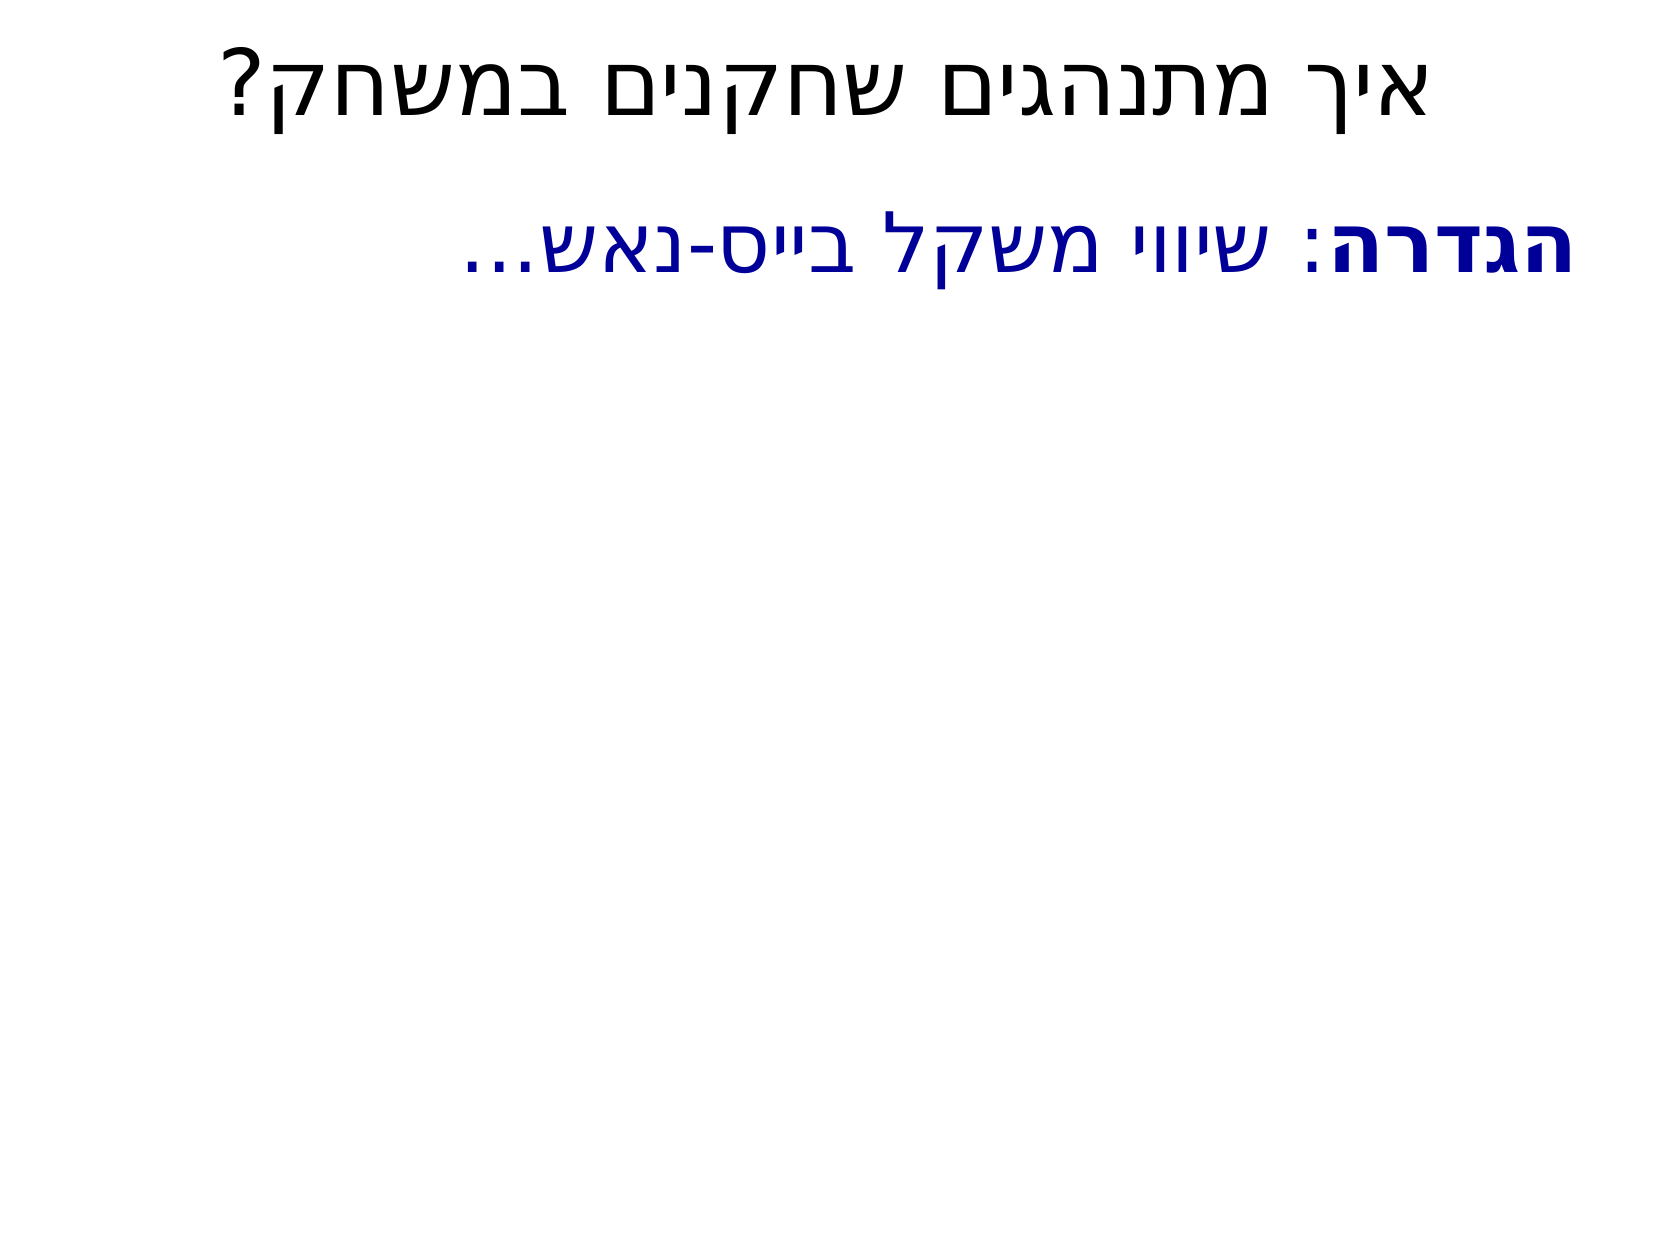

# איך מתנהגים שחקנים במשחק?
הגדרה: שיווי משקל בייס-נאש...